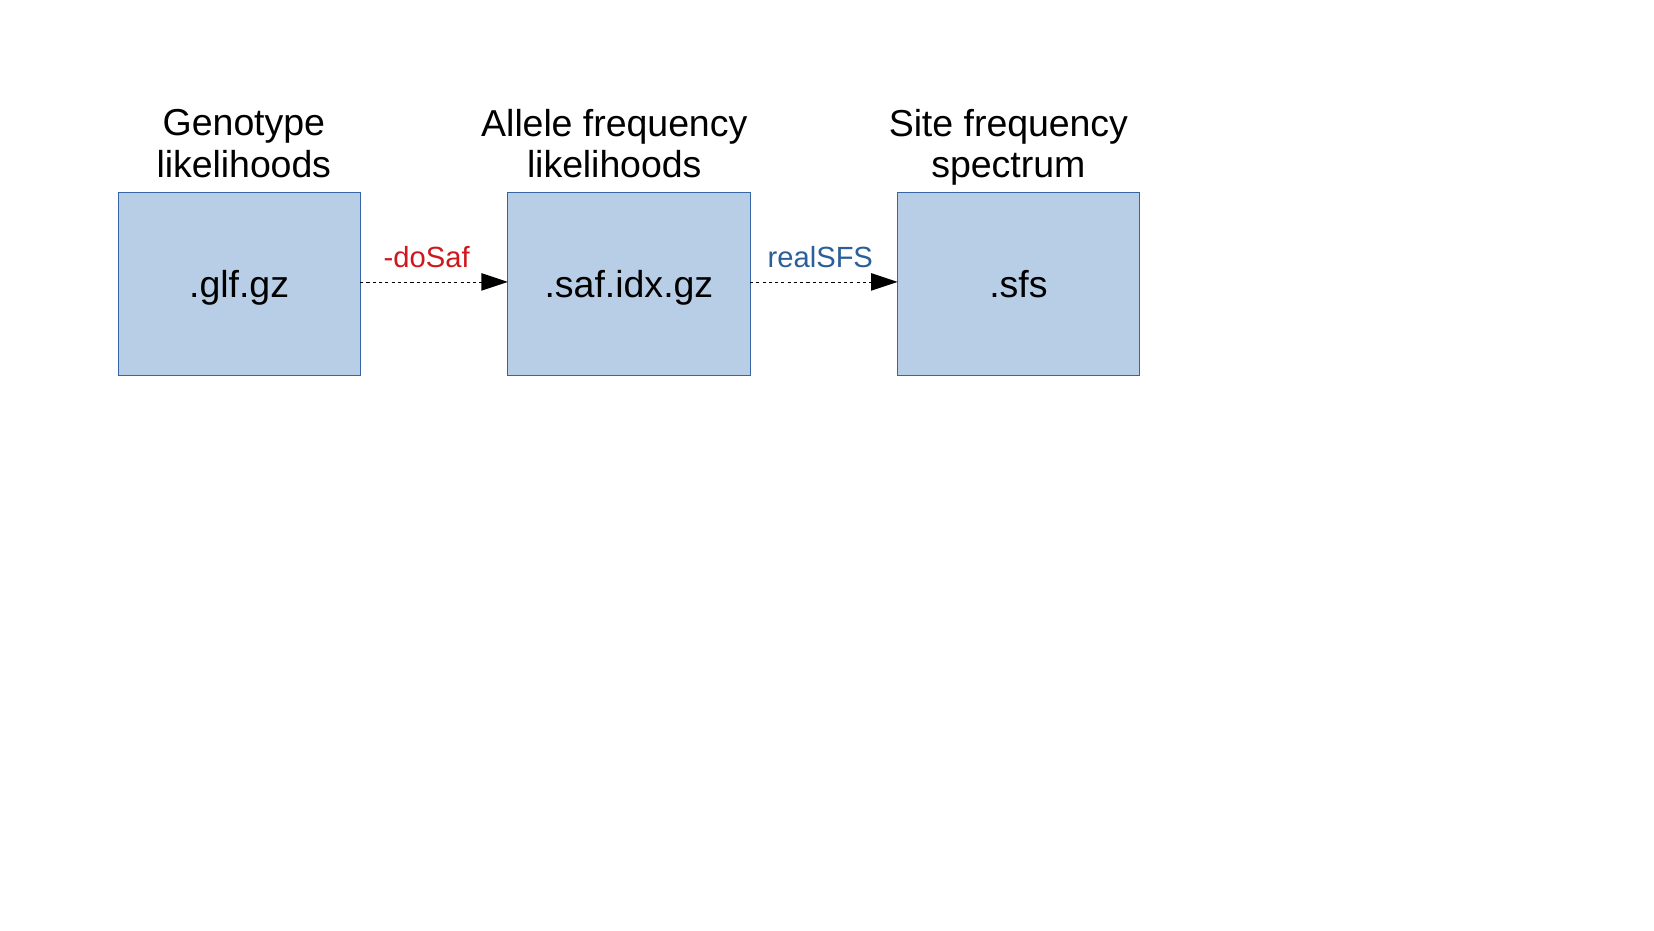

Genotype likelihoods
Allele frequency likelihoods
Site frequency spectrum
.glf.gz
.saf.idx.gz
.sfs
-doSaf
realSFS